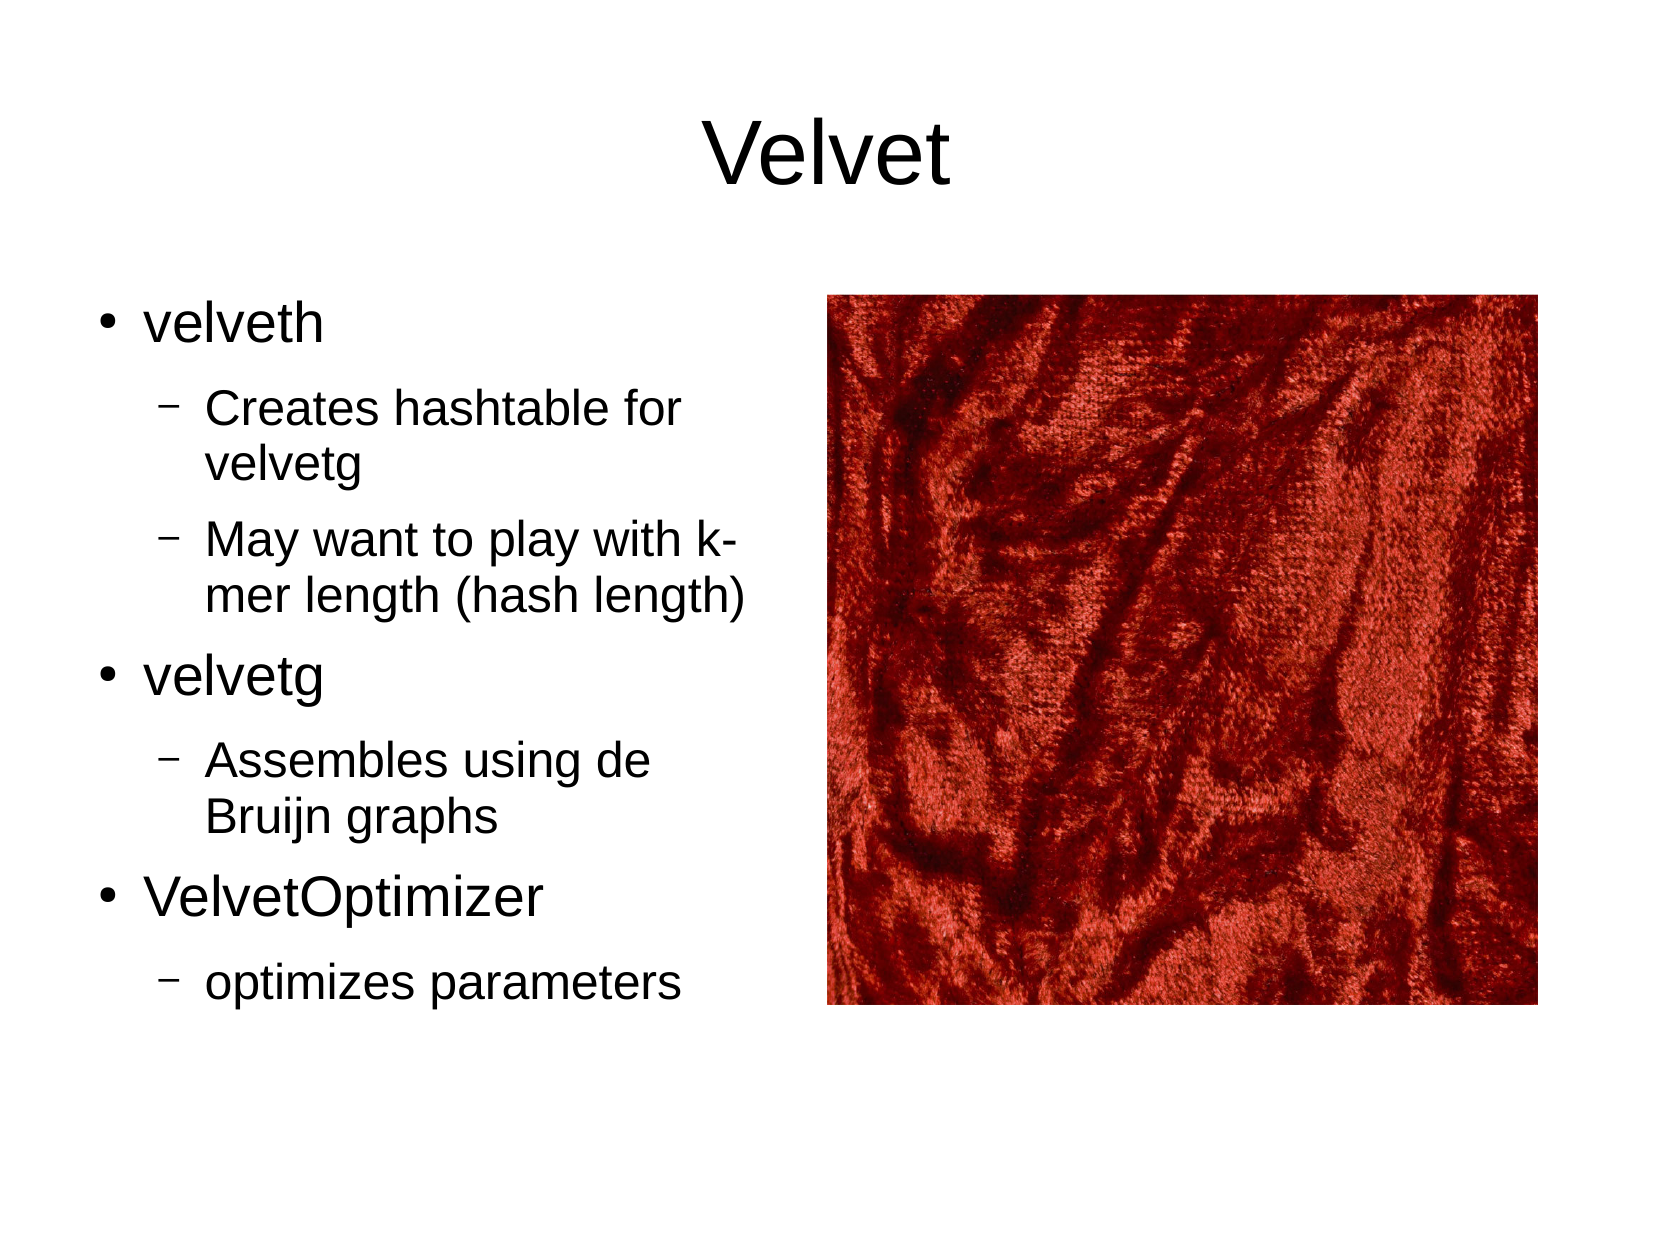

# Velvet
velveth
Creates hashtable for velvetg
May want to play with k-mer length (hash length)
velvetg
Assembles using de Bruijn graphs
VelvetOptimizer
optimizes parameters